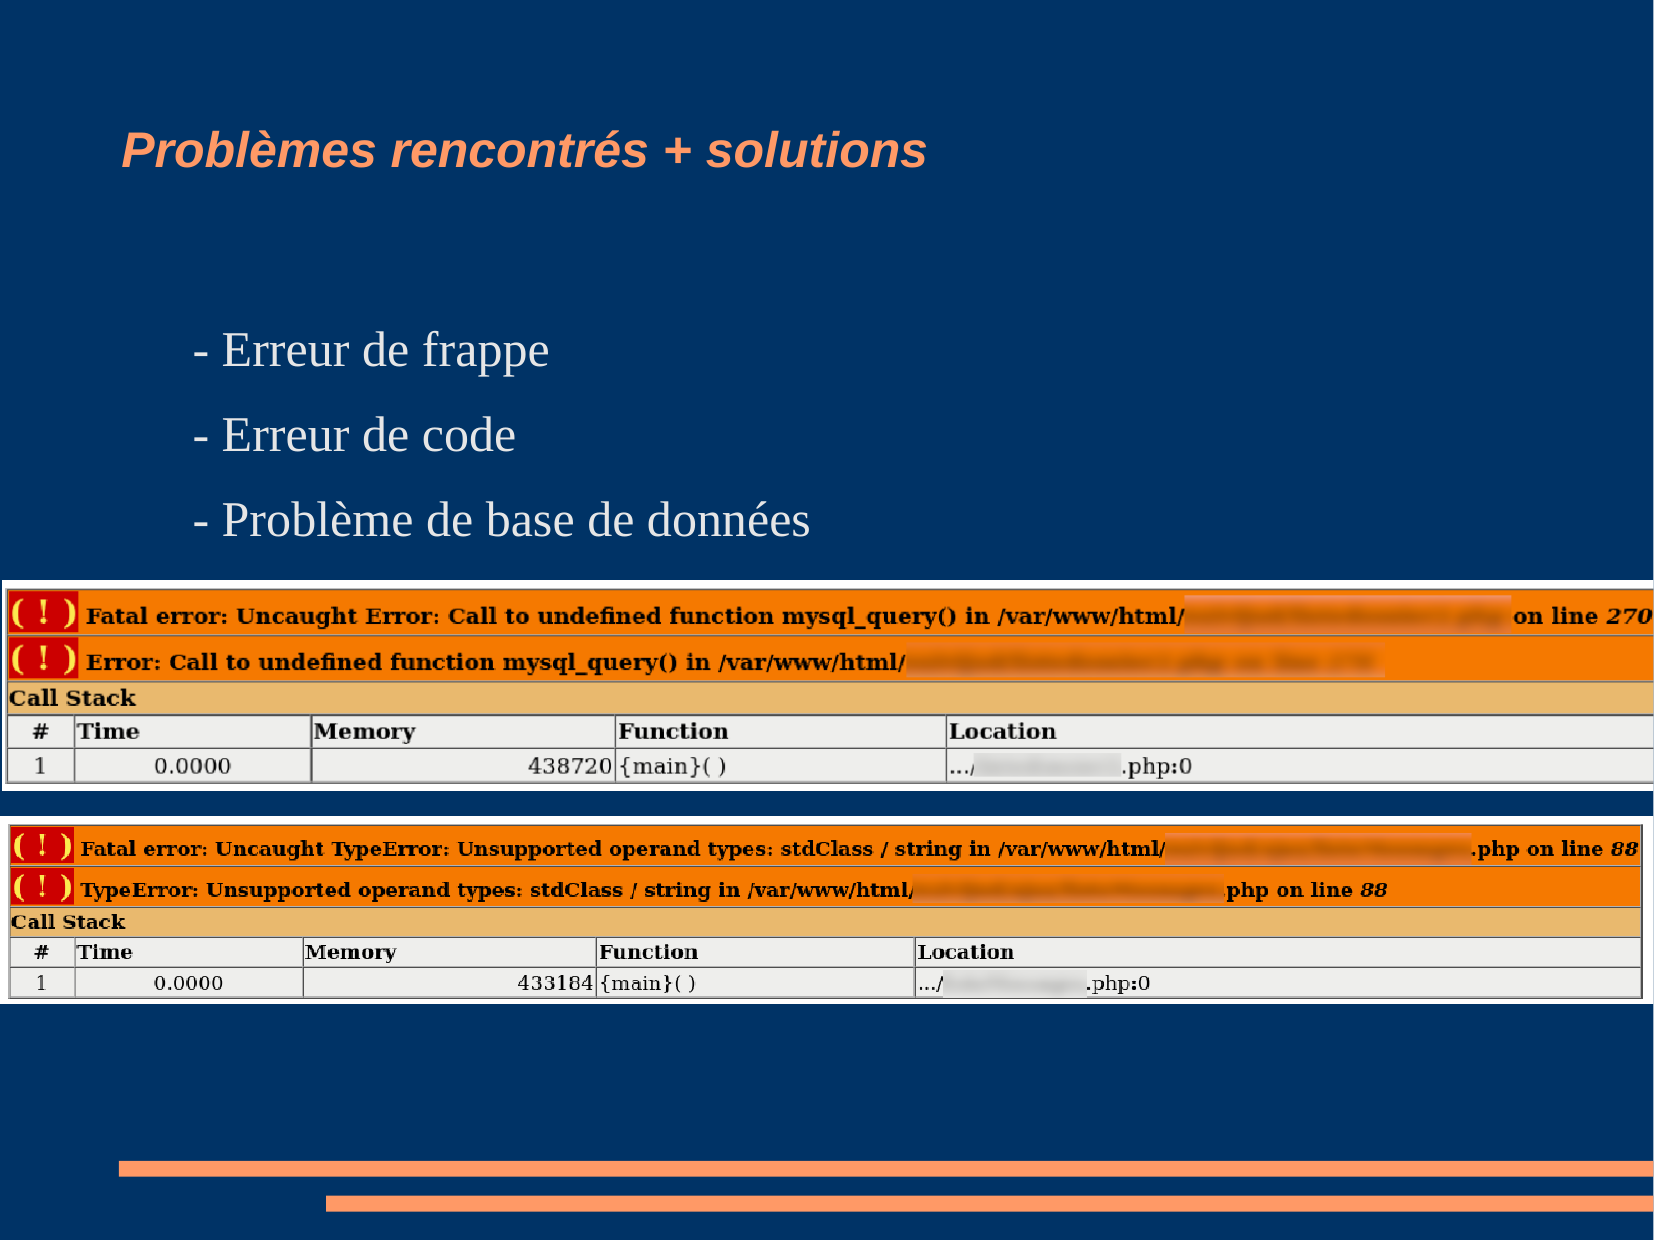

# Problèmes rencontrés + solutions
- Erreur de frappe
- Erreur de code
- Problème de base de données